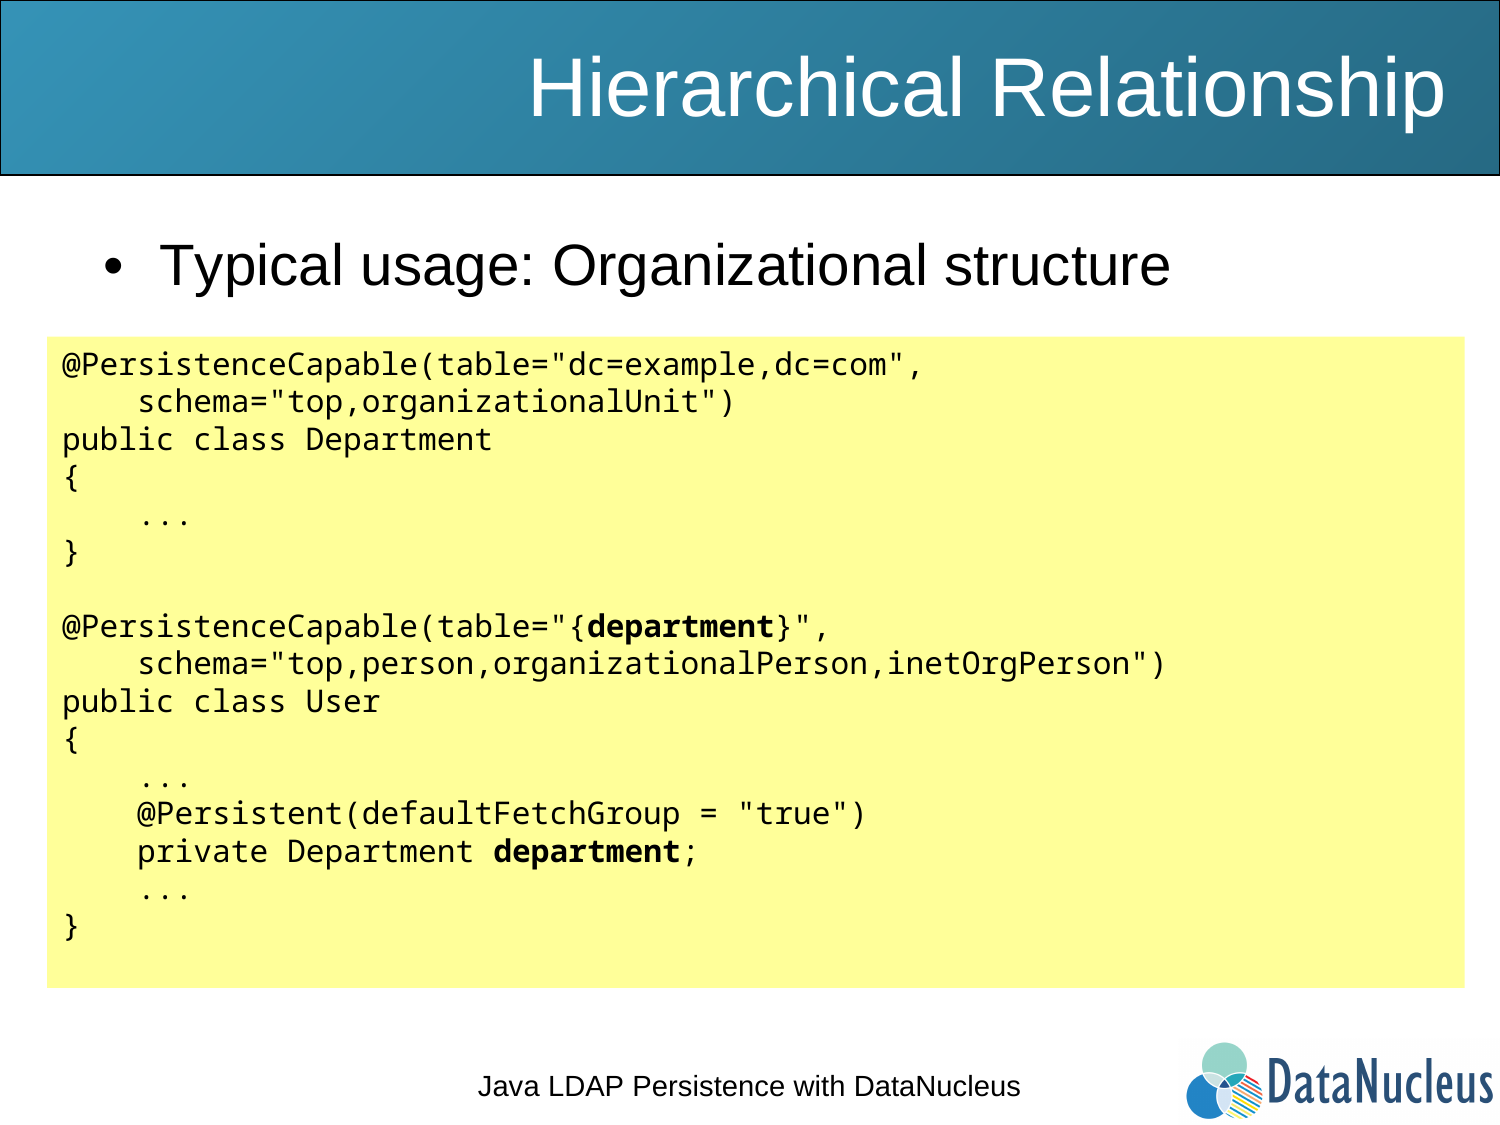

# Hierarchical Relationship
Typical usage: Organizational structure
@PersistenceCapable(table="dc=example,dc=com",
 schema="top,organizationalUnit")
public class Department
{
 ...
}
@PersistenceCapable(table="{department}",
 schema="top,person,organizationalPerson,inetOrgPerson")
public class User
{
 ...
 @Persistent(defaultFetchGroup = "true")
 private Department department;
 ...
}